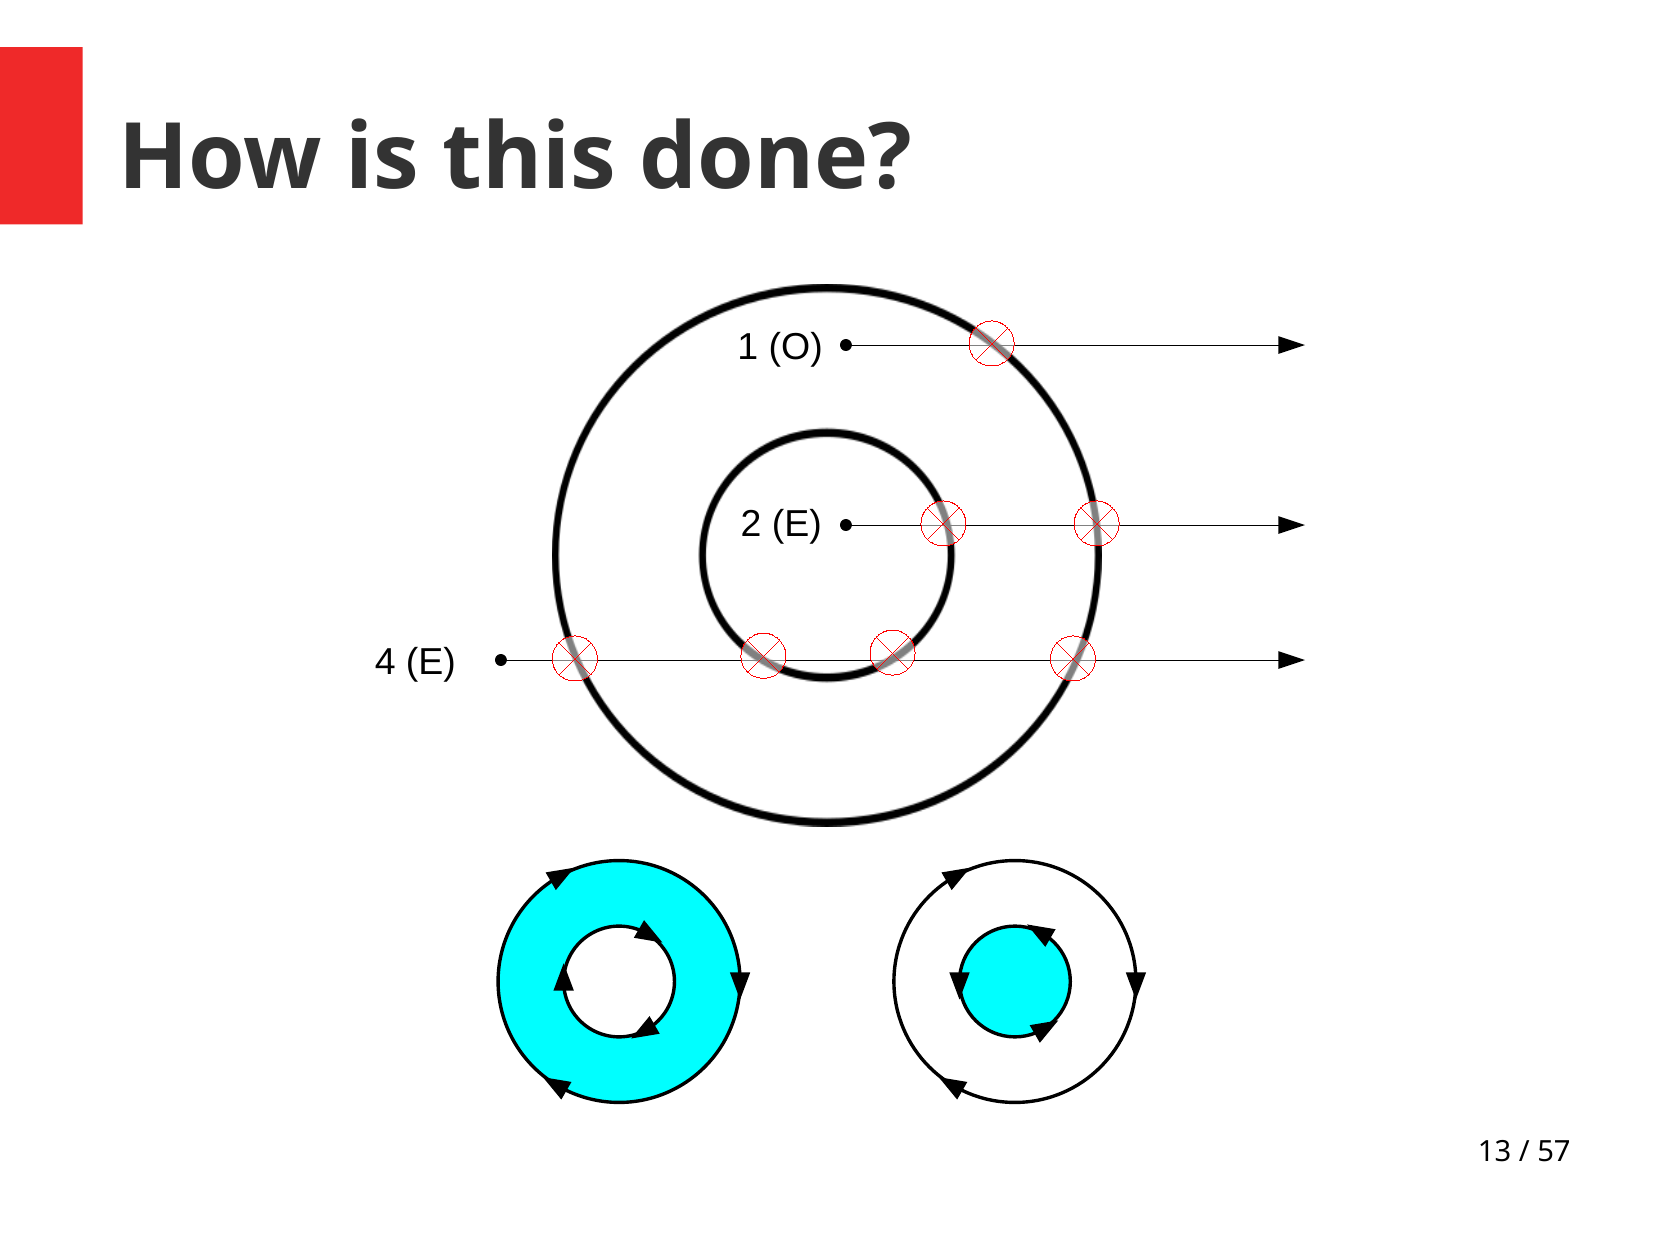

# How is this done?
1 (O)
2 (E)
4 (E)
13